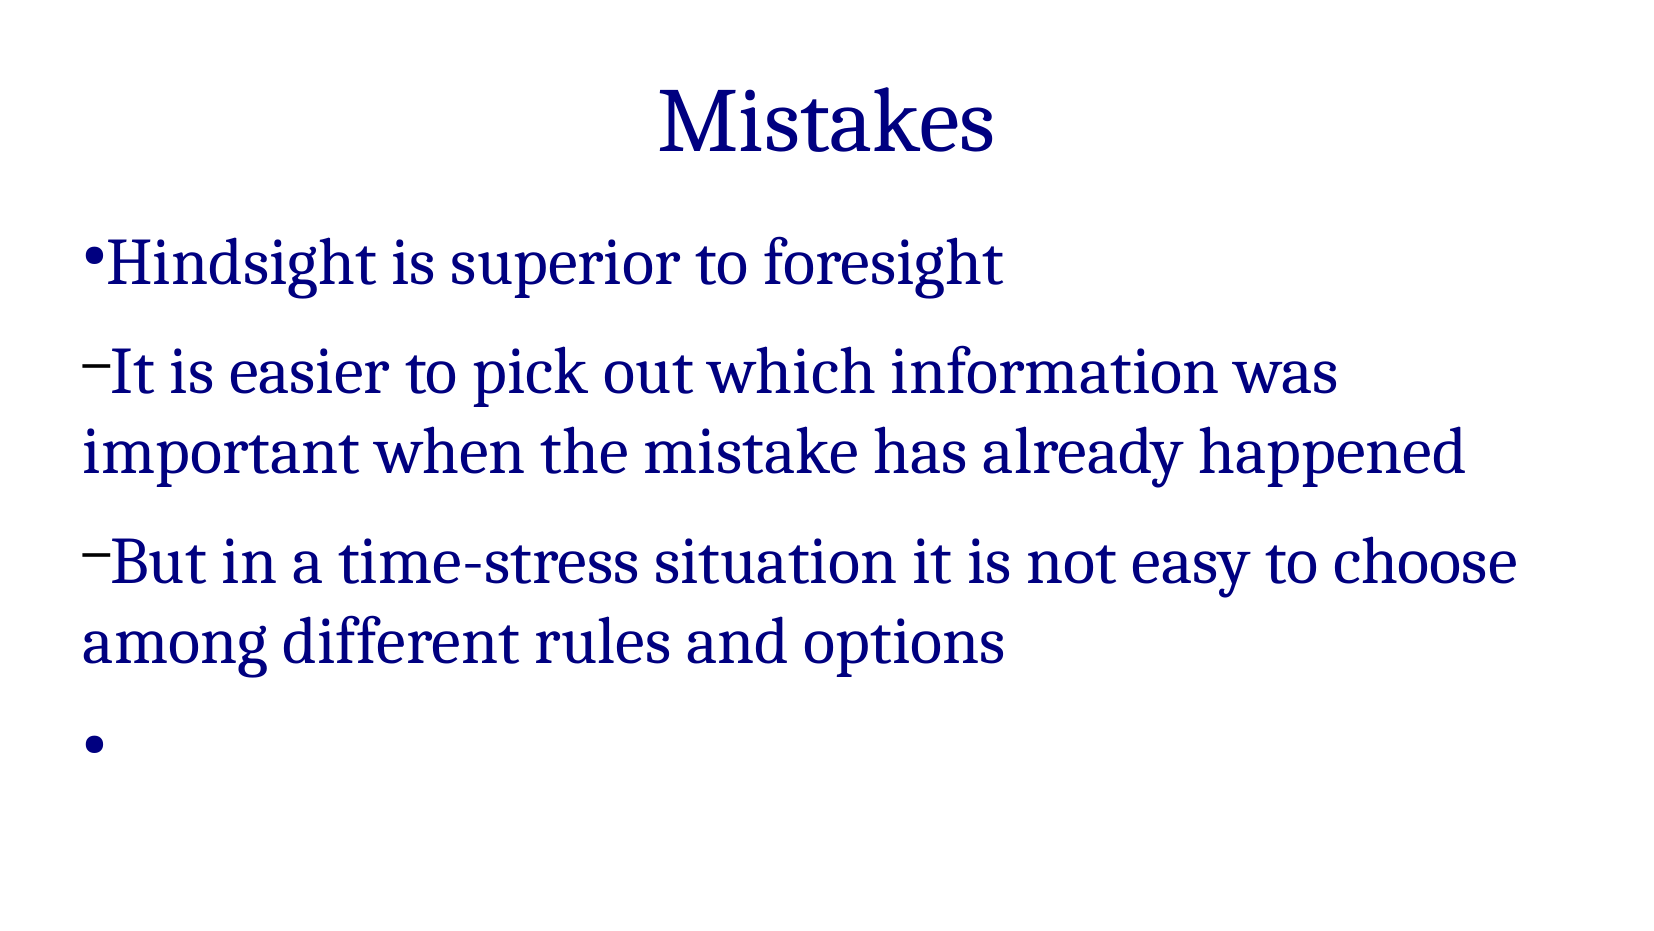

# Mistakes
Hindsight is superior to foresight
It is easier to pick out which information was important when the mistake has already happened
But in a time-stress situation it is not easy to choose among different rules and options